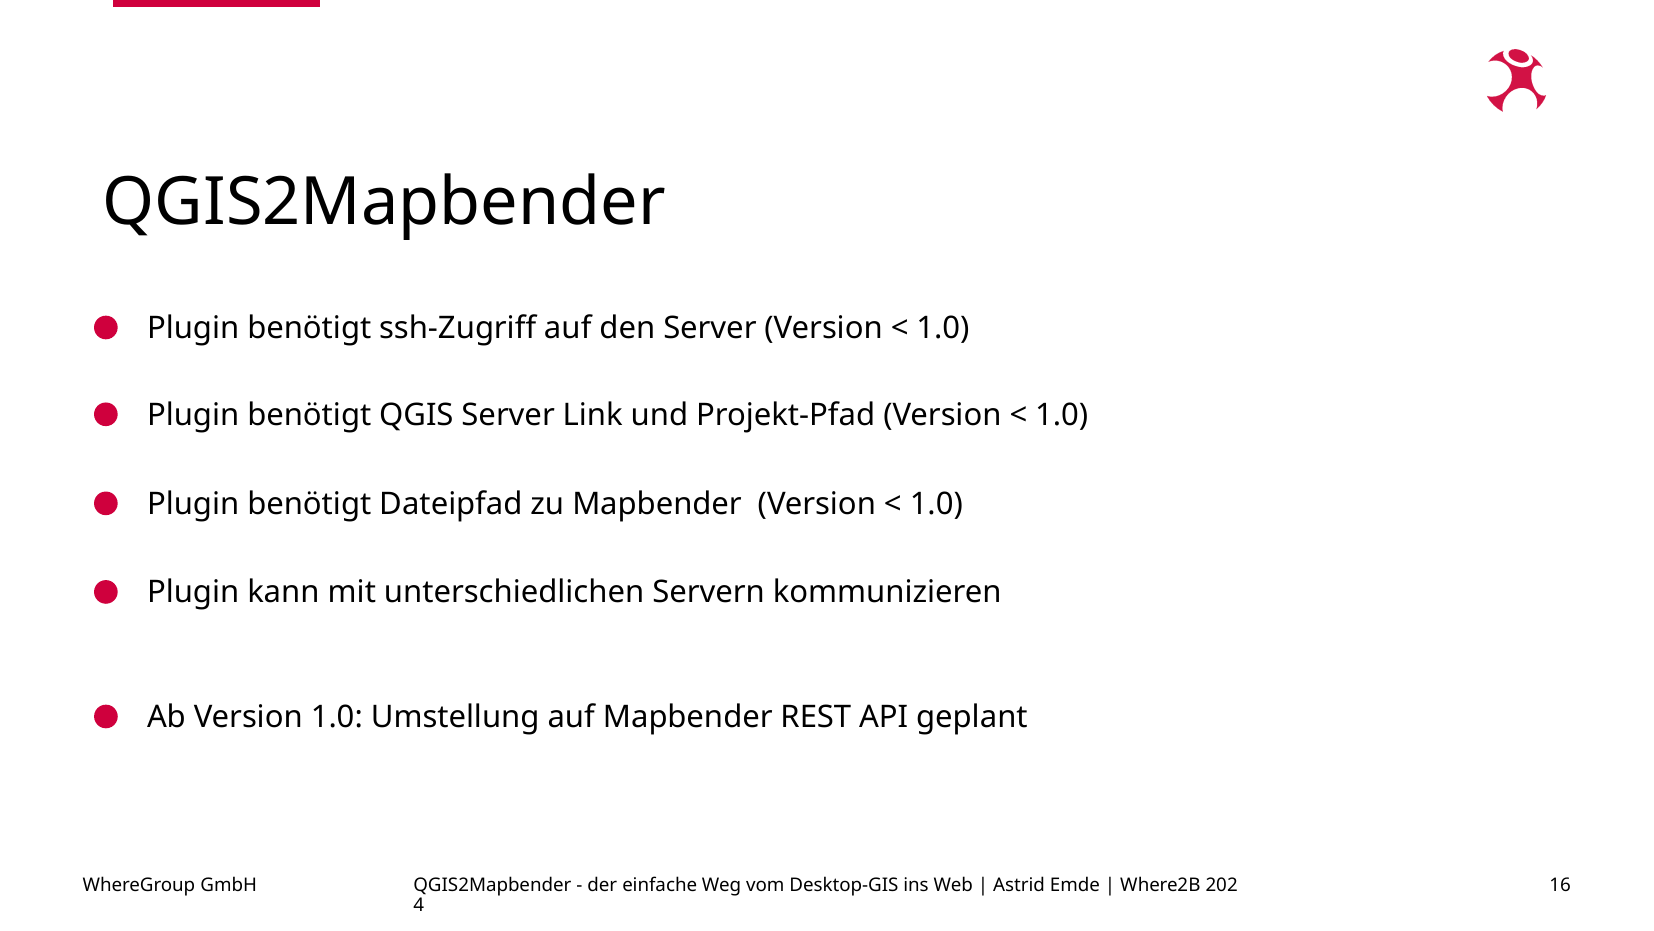

QGIS2Mapbender
Plugin benötigt ssh-Zugriff auf den Server (Version < 1.0)
Plugin benötigt QGIS Server Link und Projekt-Pfad (Version < 1.0)
Plugin benötigt Dateipfad zu Mapbender (Version < 1.0)
Plugin kann mit unterschiedlichen Servern kommunizieren
Ab Version 1.0: Umstellung auf Mapbender REST API geplant
WhereGroup GmbH
QGIS2Mapbender - der einfache Weg vom Desktop-GIS ins Web | Astrid Emde | Where2B 2024
16